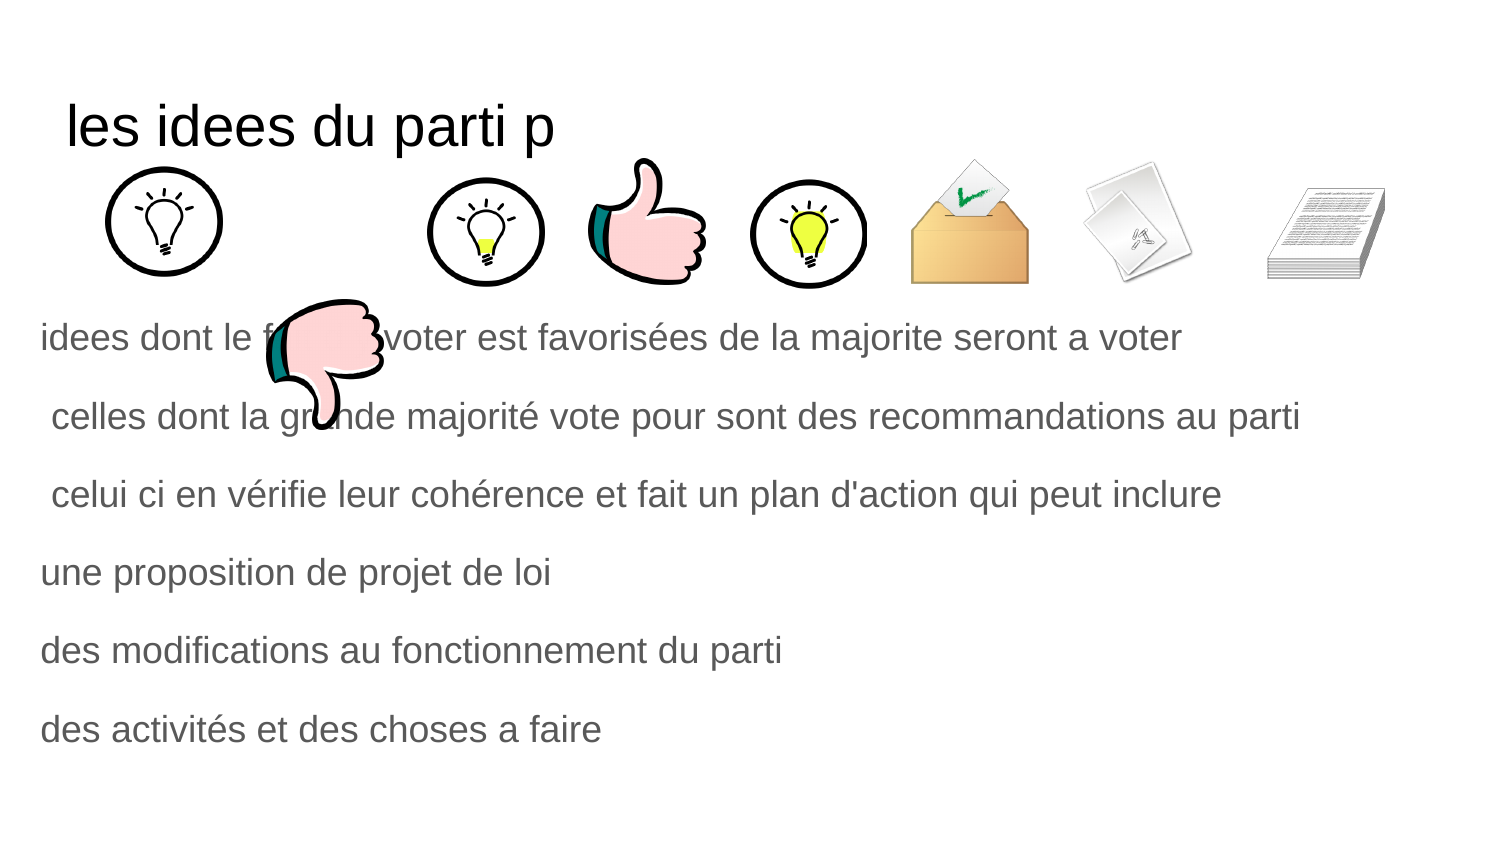

les idees du parti p
# idees dont le fait d y voter est favorisées de la majorite seront a voter
 celles dont la grande majorité vote pour sont des recommandations au parti
 celui ci en vérifie leur cohérence et fait un plan d'action qui peut inclure
une proposition de projet de loi
des modifications au fonctionnement du parti
des activités et des choses a faire